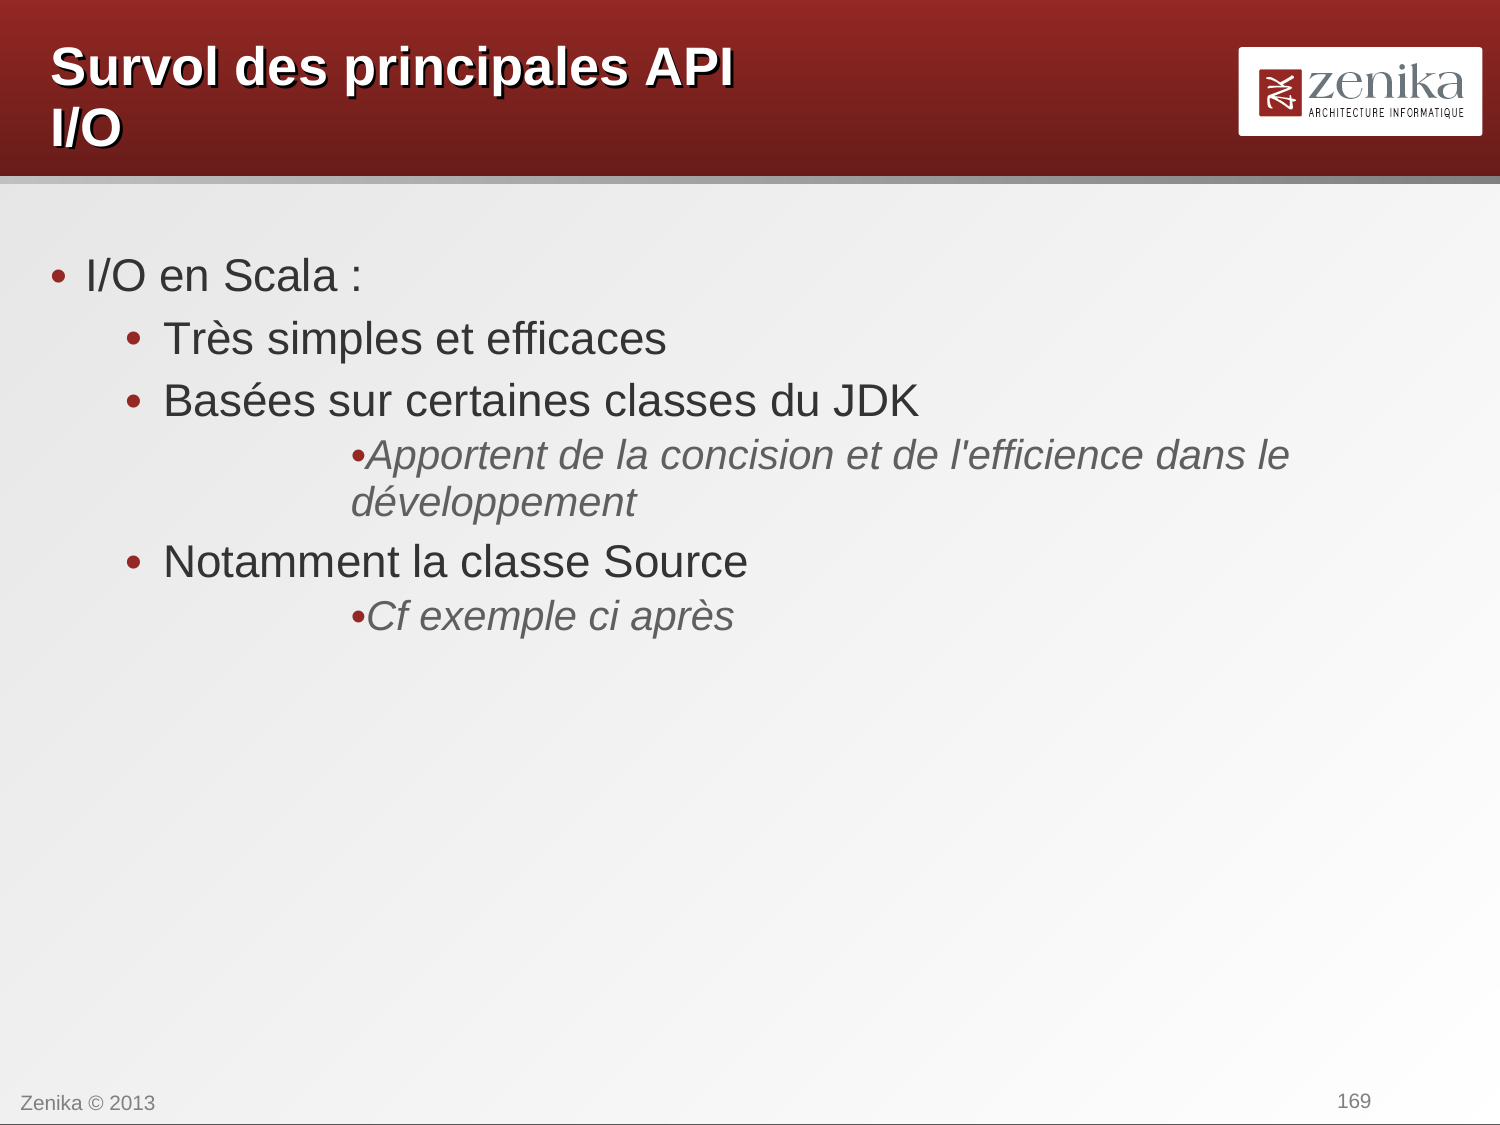

# Survol des principales API I/O
I/O en Scala :
Très simples et efficaces
Basées sur certaines classes du JDK
Apportent de la concision et de l'efficience dans le développement
Notamment la classe Source
Cf exemple ci après